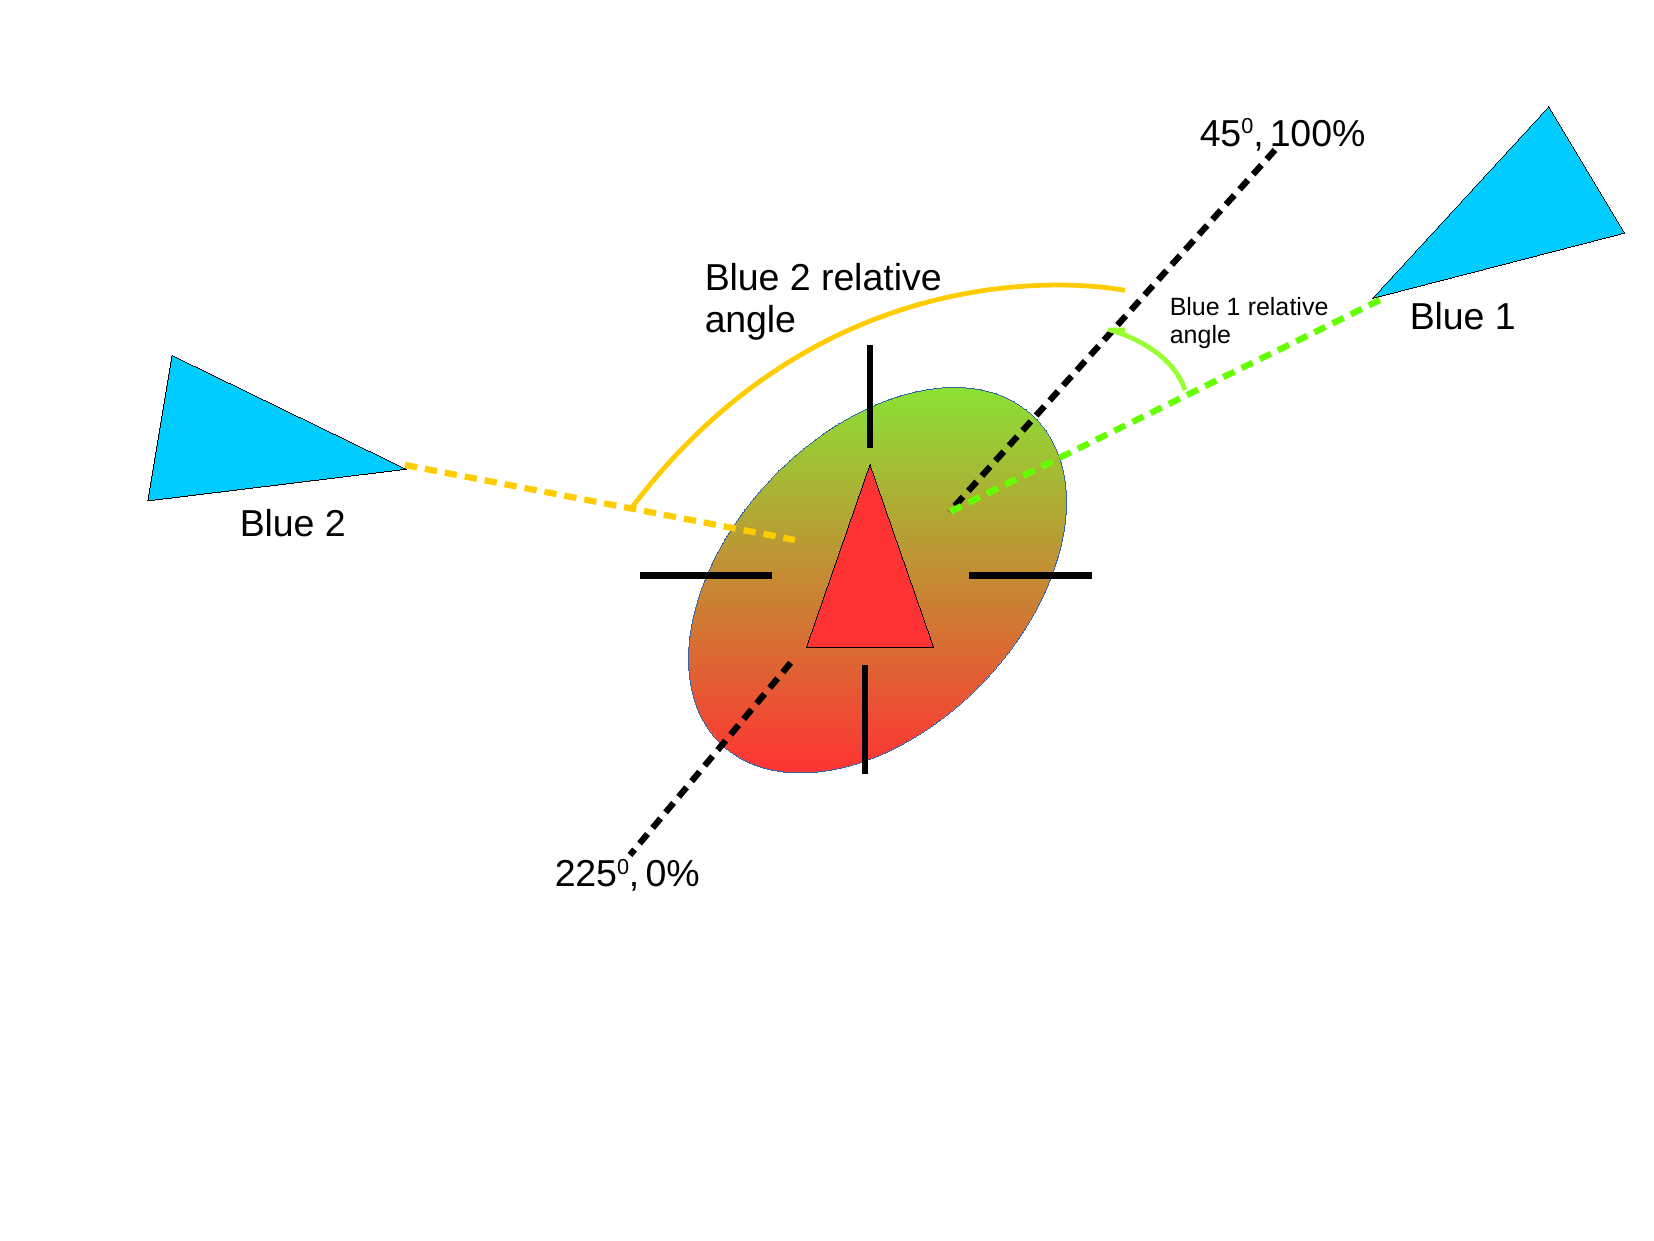

450, 100%
Blue 2 relative
angle
Blue 1 relative
angle
Blue 1
Blue 2
2250, 0%